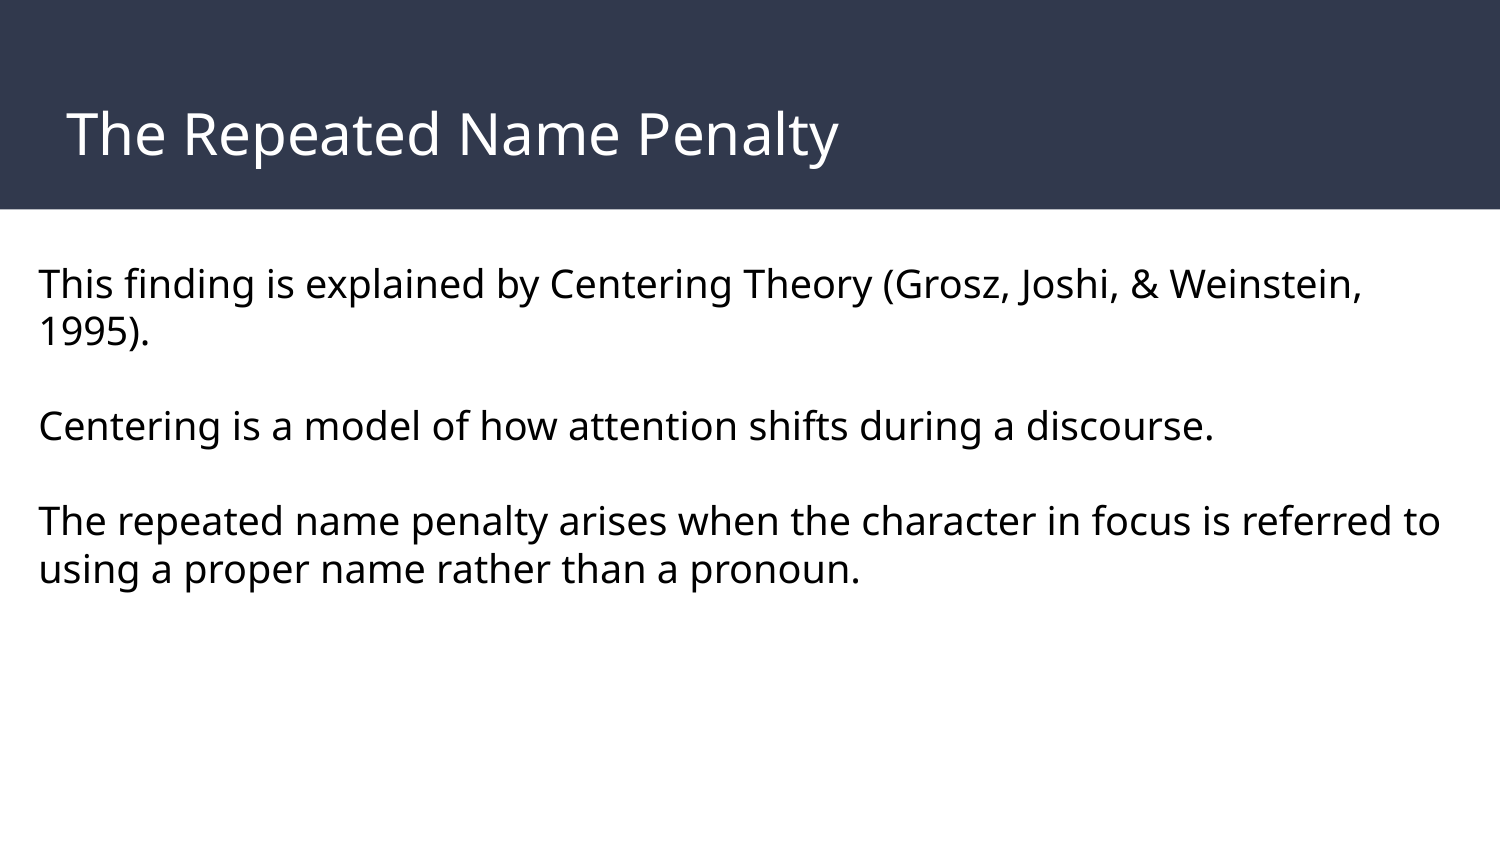

# The Repeated Name Penalty
This finding is explained by Centering Theory (Grosz, Joshi, & Weinstein, 1995).
Centering is a model of how attention shifts during a discourse.
The repeated name penalty arises when the character in focus is referred to using a proper name rather than a pronoun.